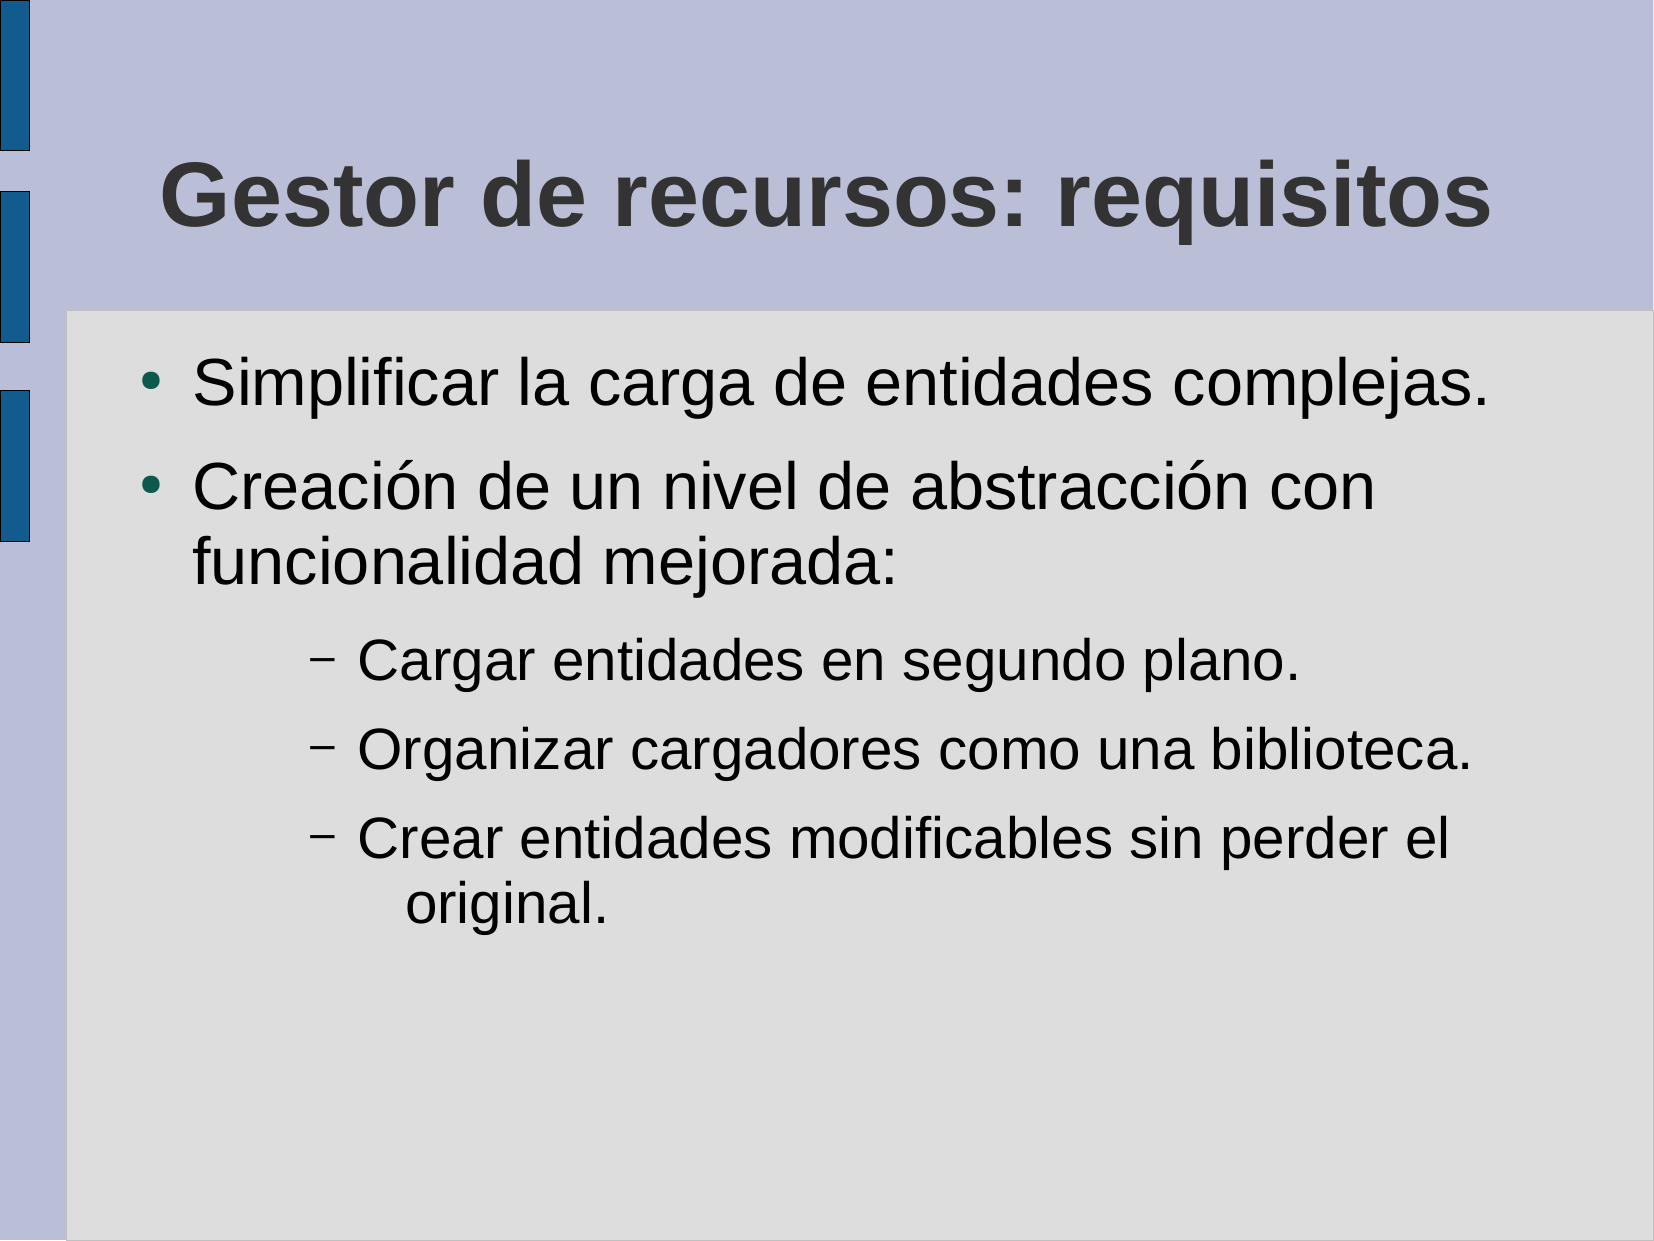

# Gestor de recursos: requisitos
Simplificar la carga de entidades complejas.
Creación de un nivel de abstracción con funcionalidad mejorada:
Cargar entidades en segundo plano.
Organizar cargadores como una biblioteca.
Crear entidades modificables sin perder el original.